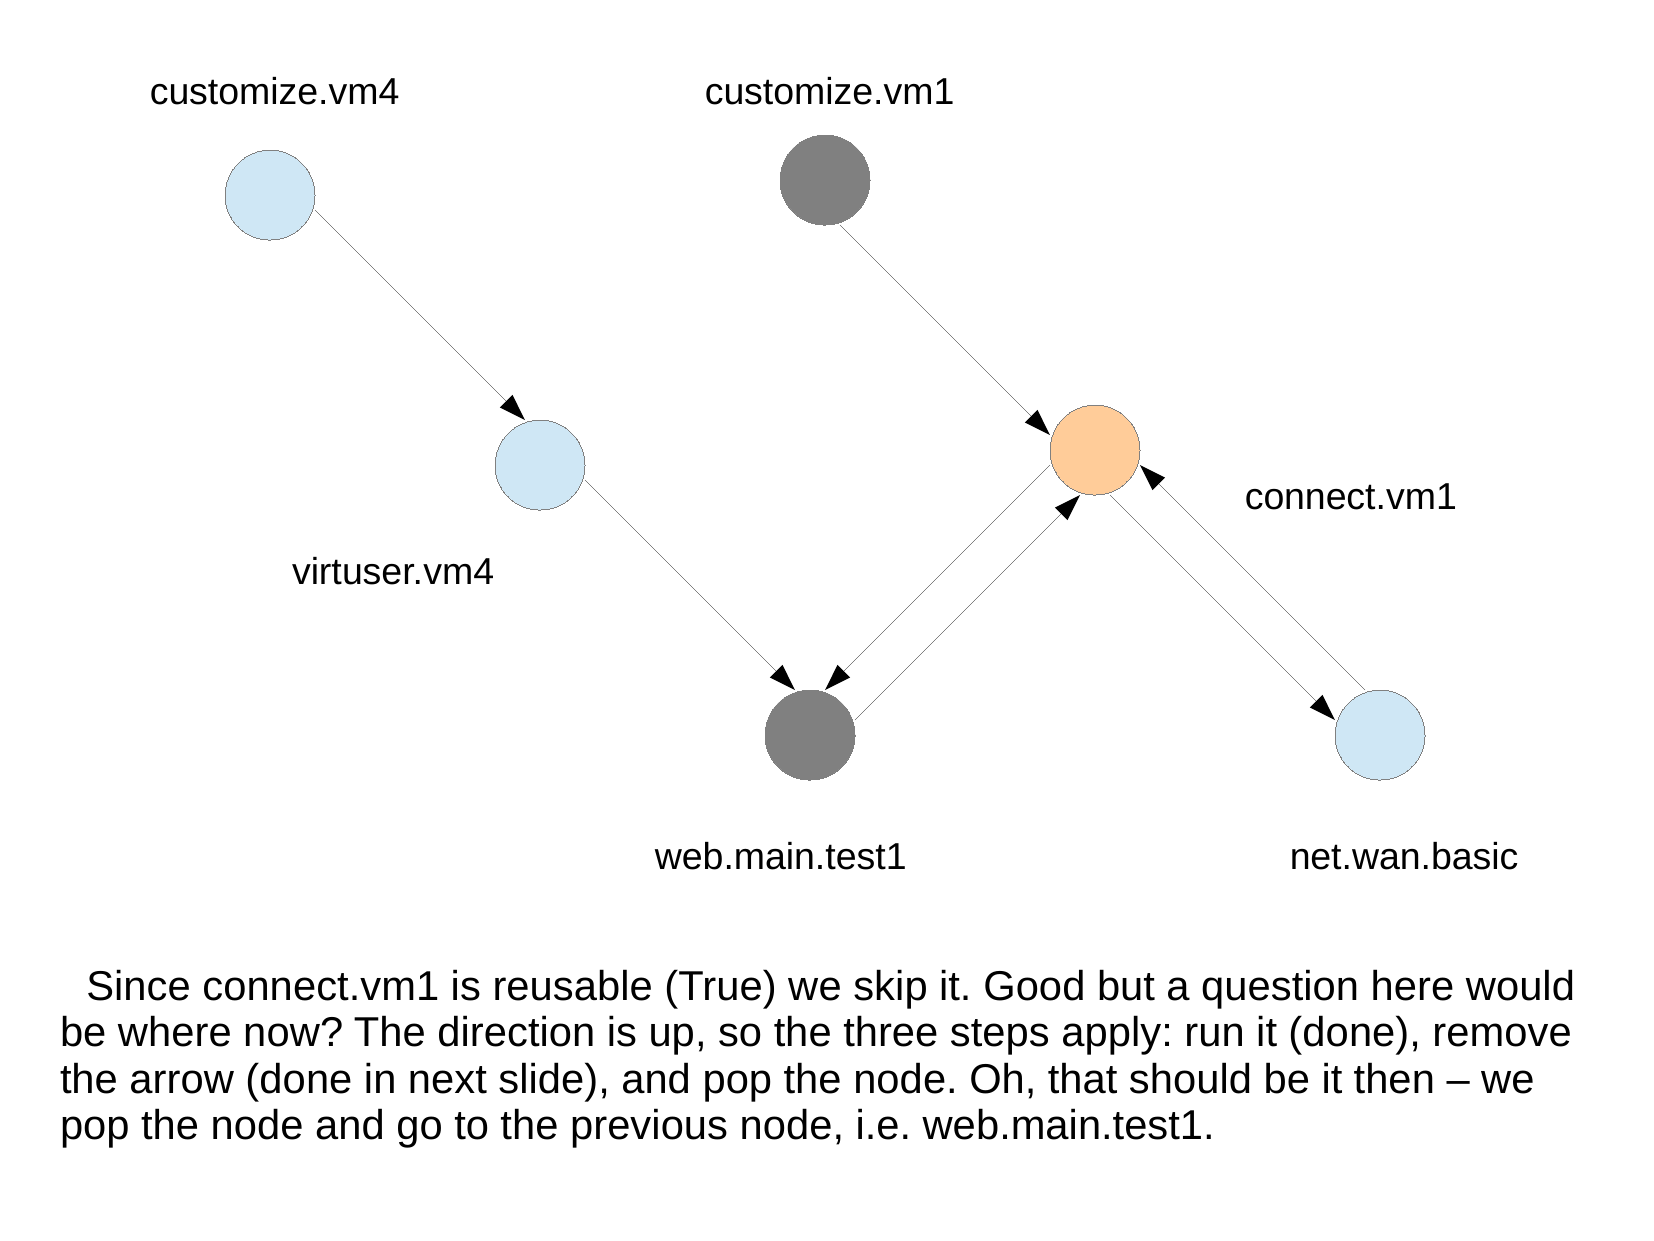

customize.vm4
customize.vm1
connect.vm1
virtuser.vm4
web.main.test1
net.wan.basic
 Since connect.vm1 is reusable (True) we skip it. Good but a question here would be where now? The direction is up, so the three steps apply: run it (done), remove the arrow (done in next slide), and pop the node. Oh, that should be it then – we pop the node and go to the previous node, i.e. web.main.test1.